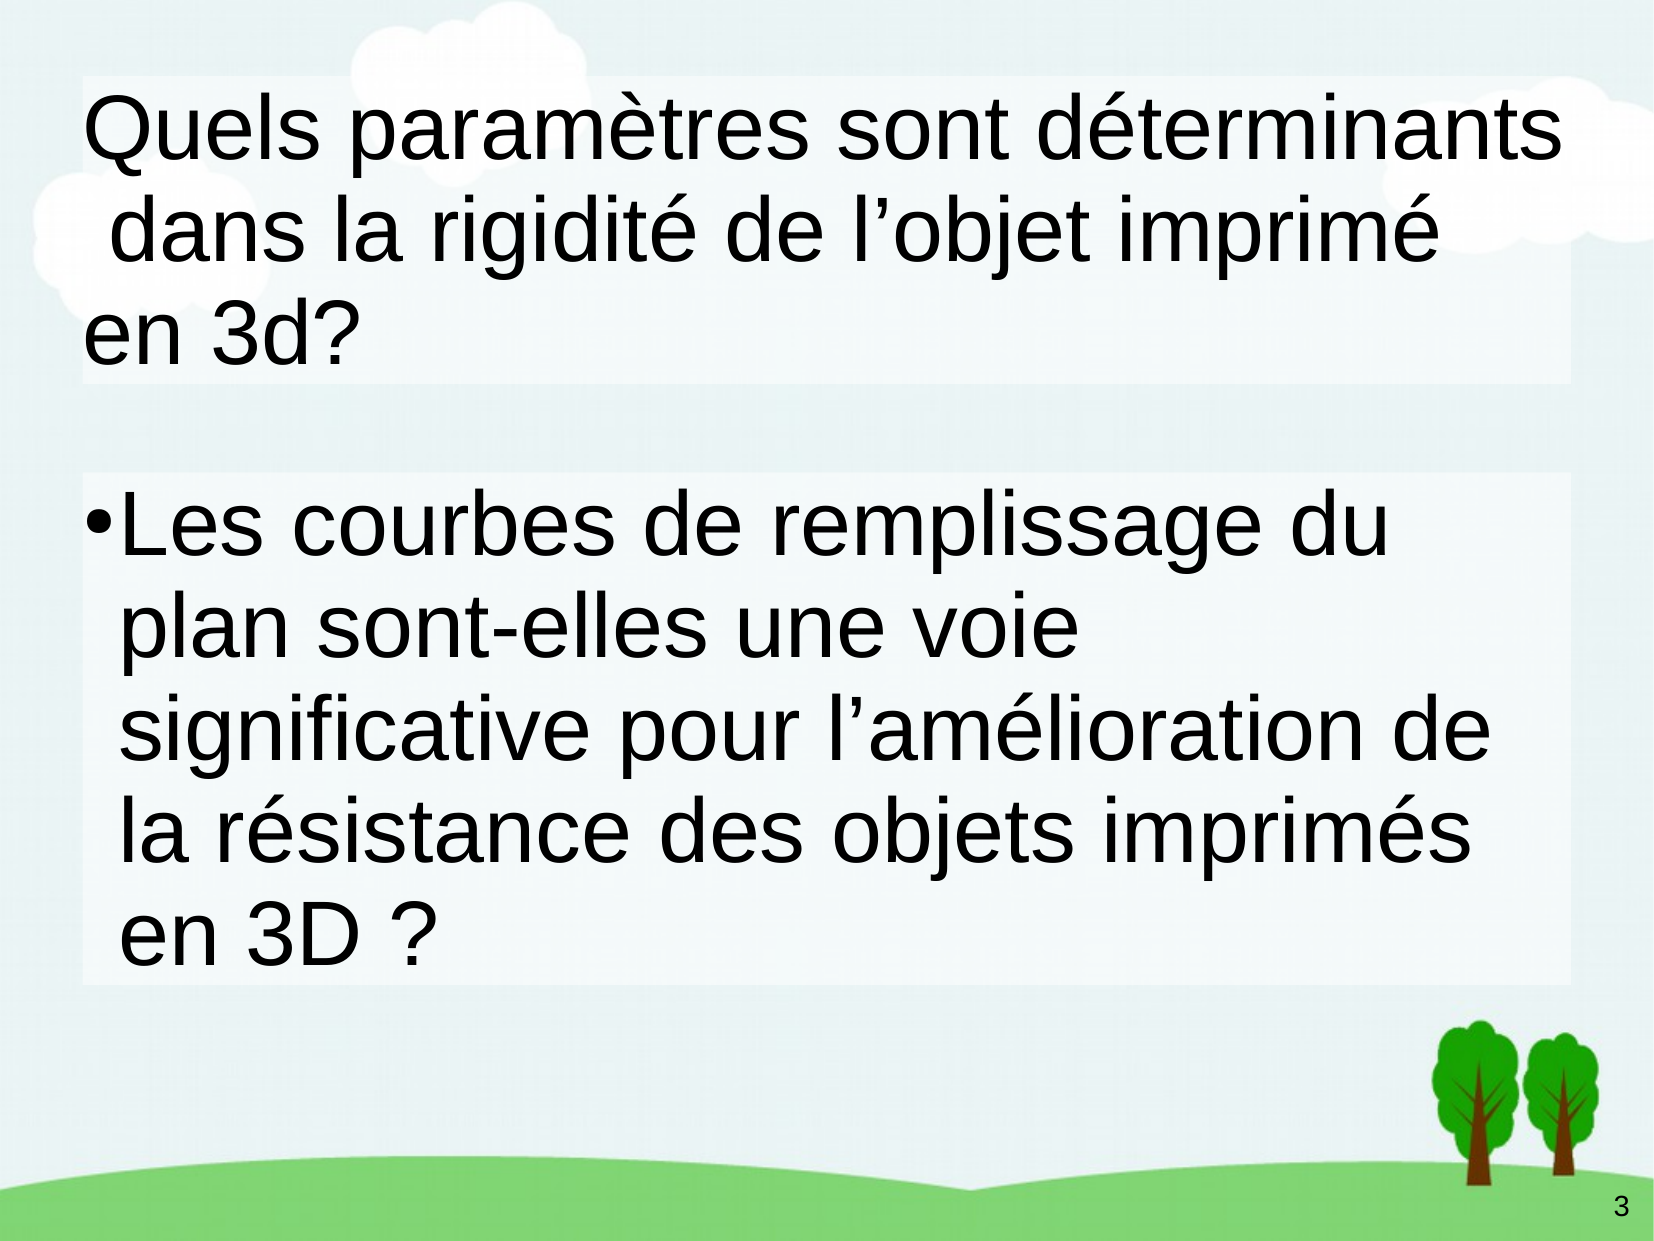

# Quels paramètres sont déterminants dans la rigidité de l’objet imprimé en 3d?
Les courbes de remplissage du plan sont-elles une voie significative pour l’amélioration de la résistance des objets imprimés en 3D ?
3